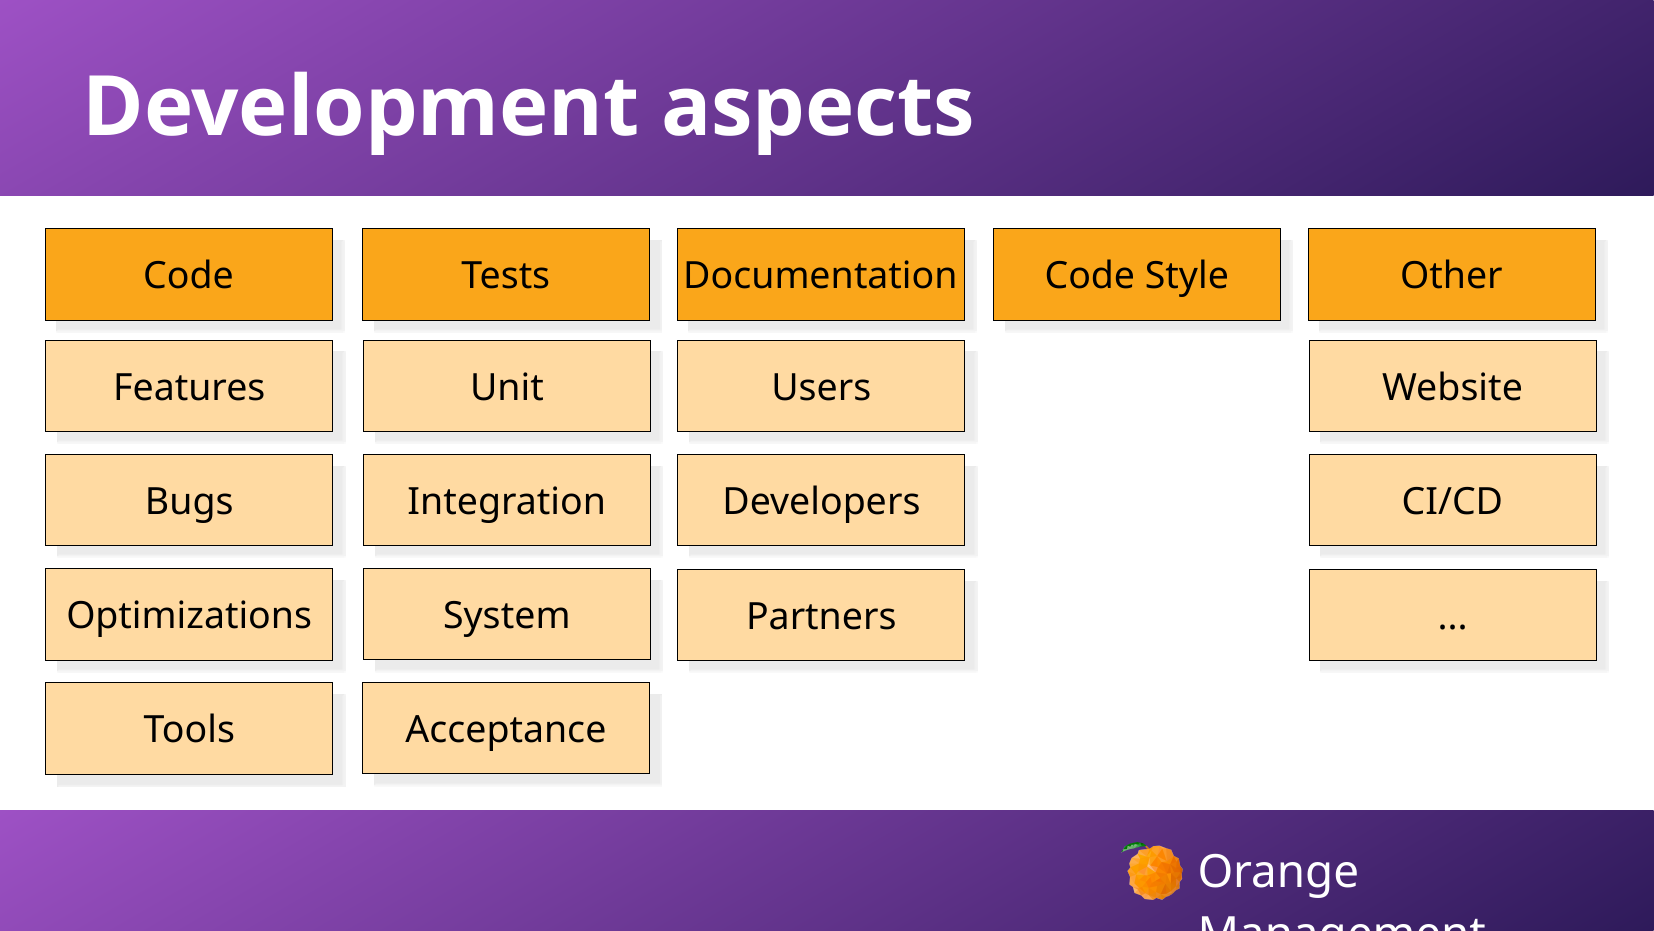

# Development aspects
Code
Tests
Documentation
Code Style
Other
Features
Unit
Users
Website
Bugs
Integration
Developers
CI/CD
Optimizations
System
Partners
...
Tools
Acceptance
Orange Management